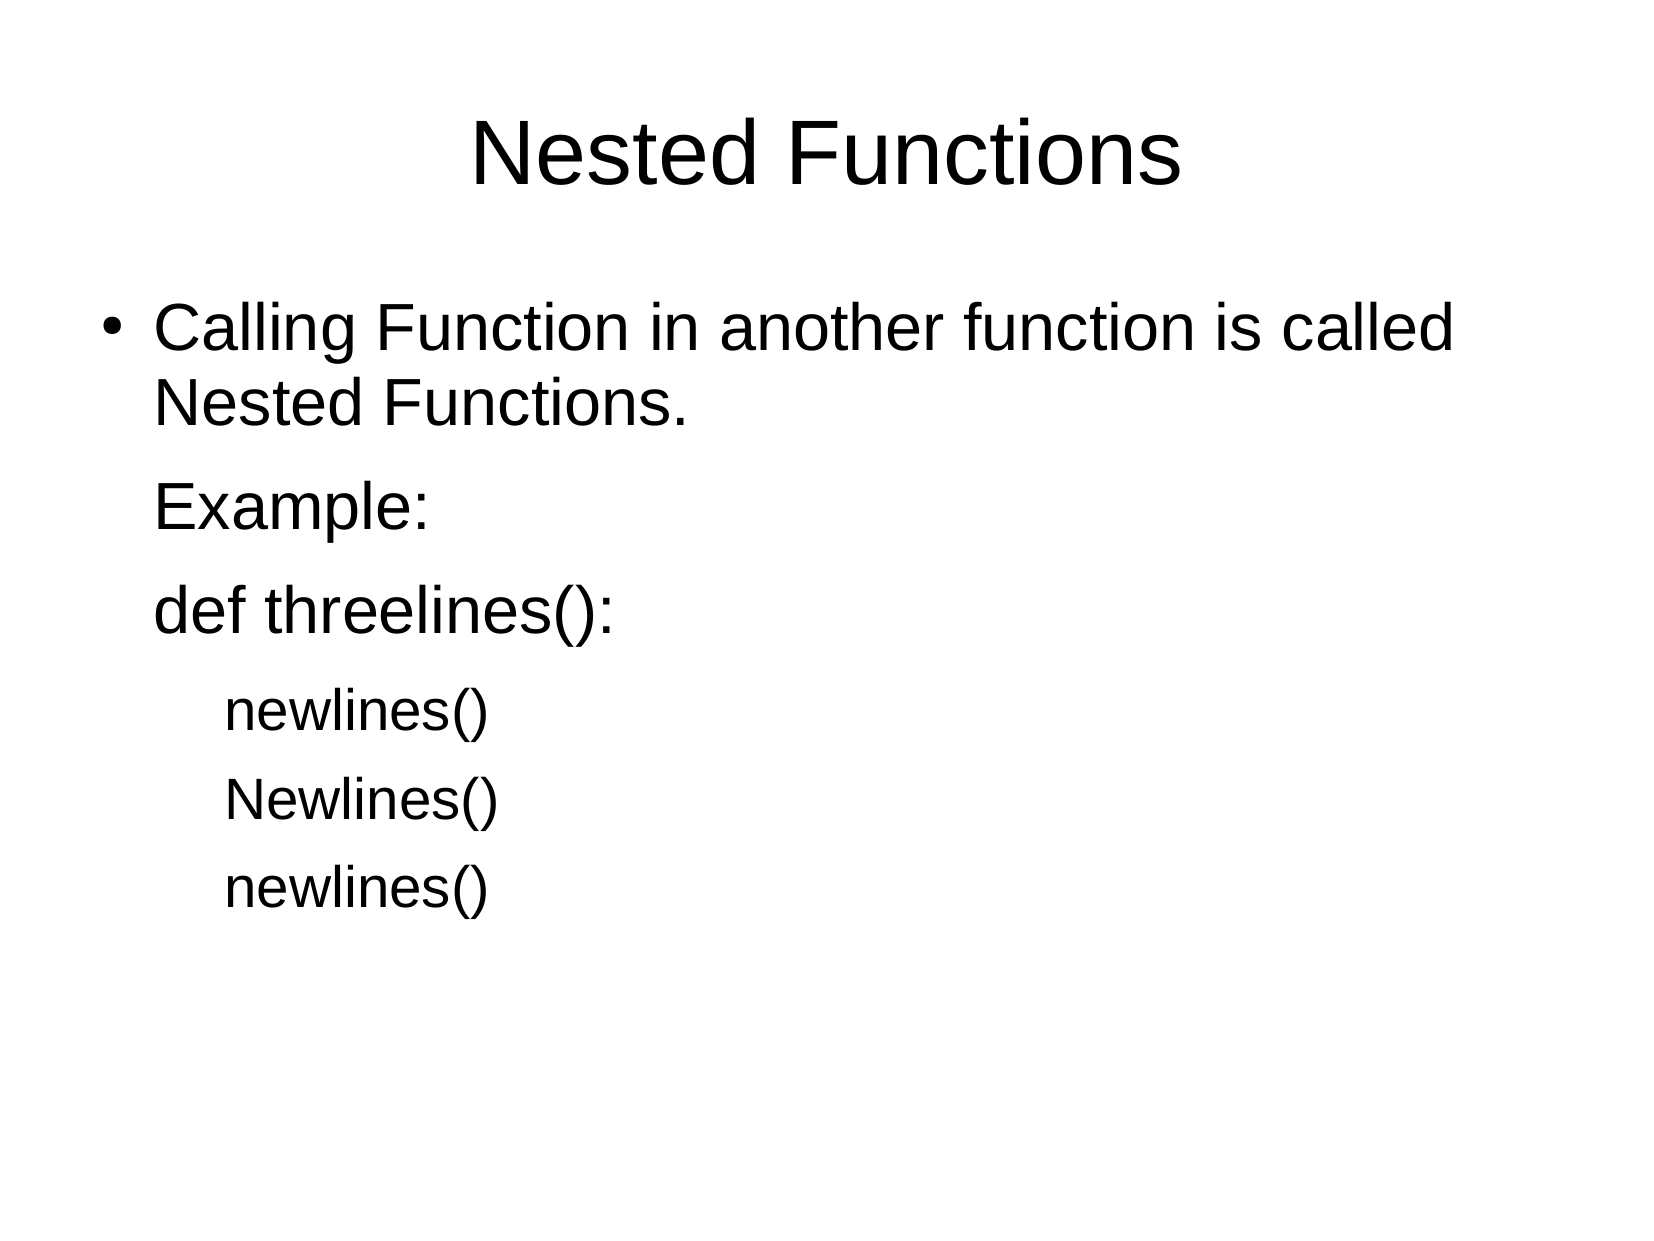

# Nested Functions
Calling Function in another function is called Nested Functions.
Example:
def threelines():
newlines()
Newlines()
newlines()